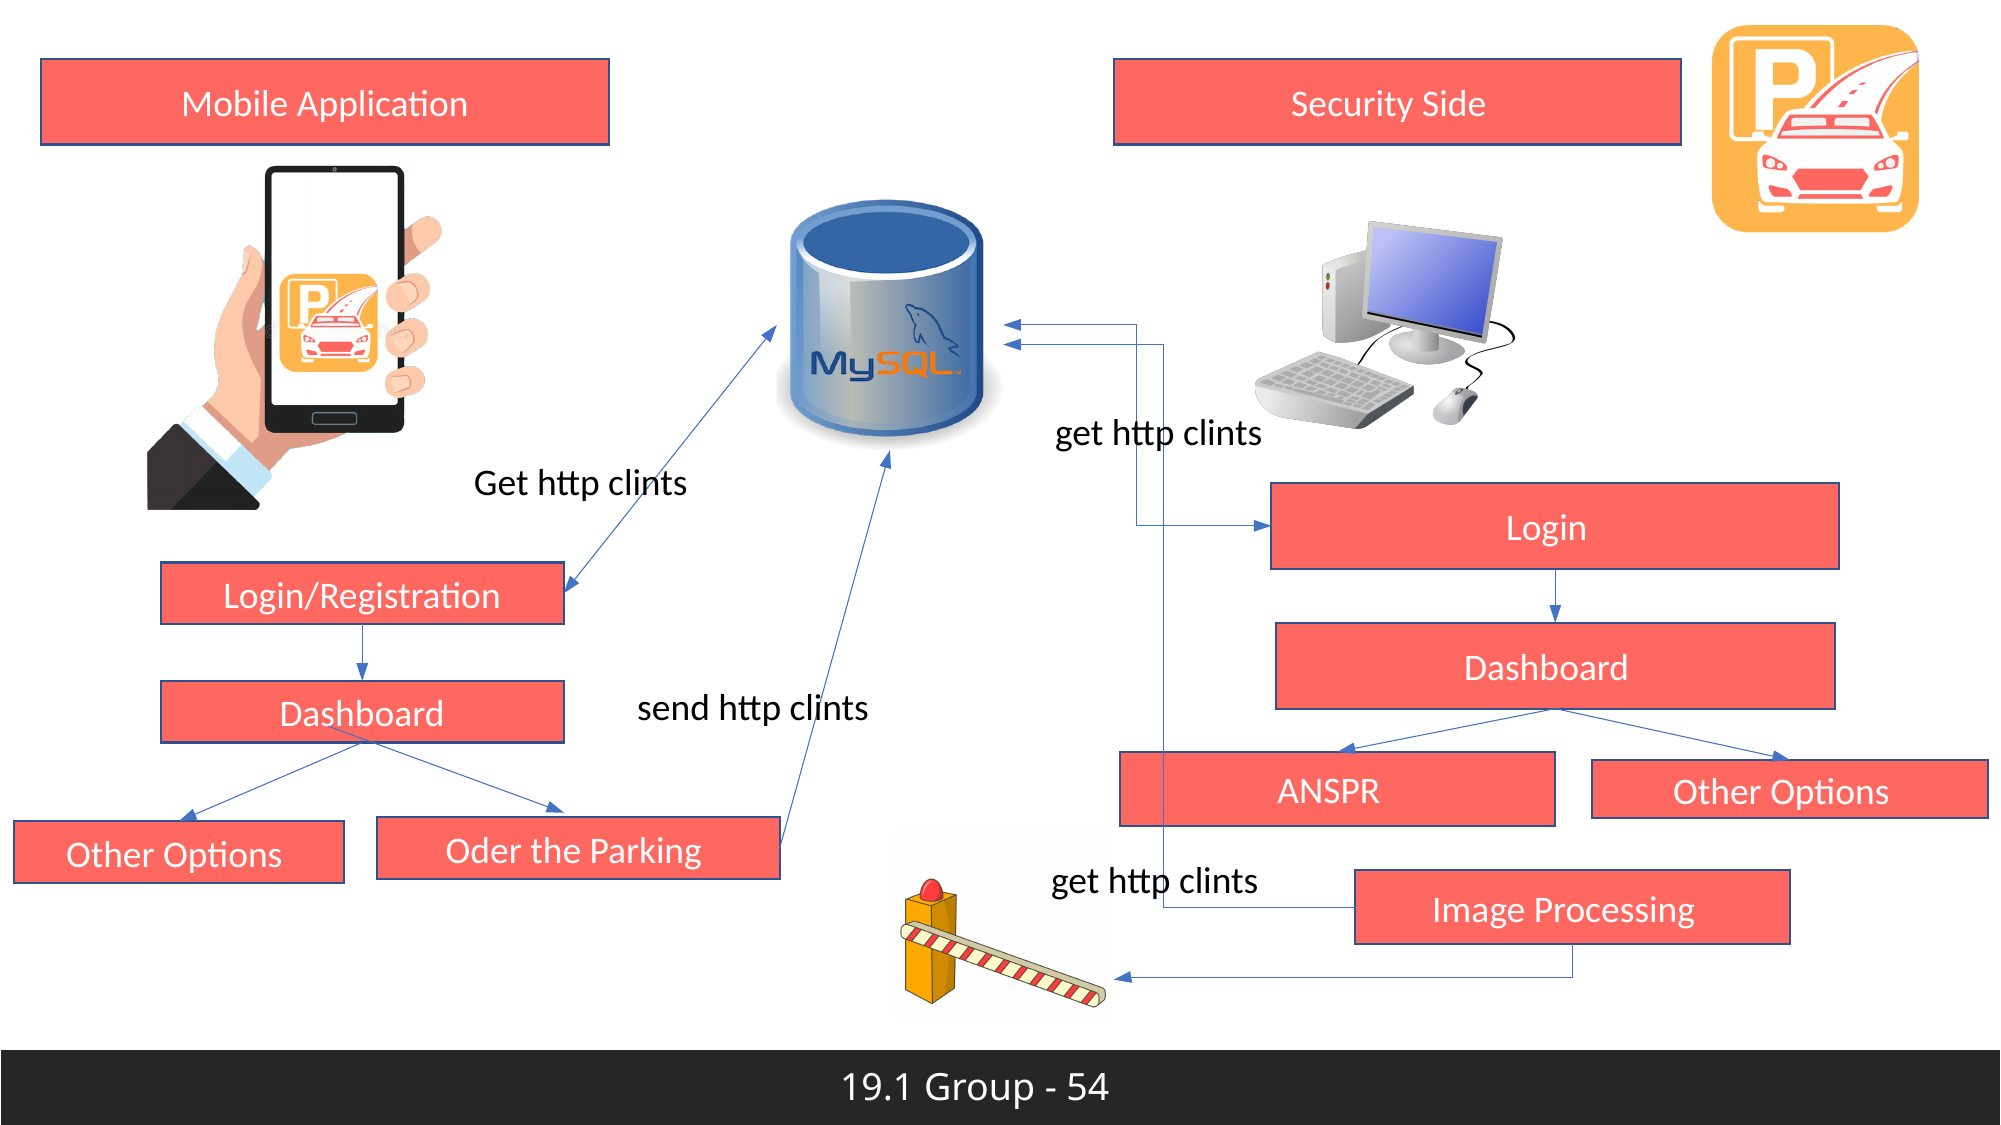

Mobile Application
Security Side
get http clints
Get http clints
Login
Login/Registration
Dashboard
send http clints
Dashboard
ANSPR
Other Options
Oder the Parking
Other Options
get http clints
Image Processing
19.1 Group - 54